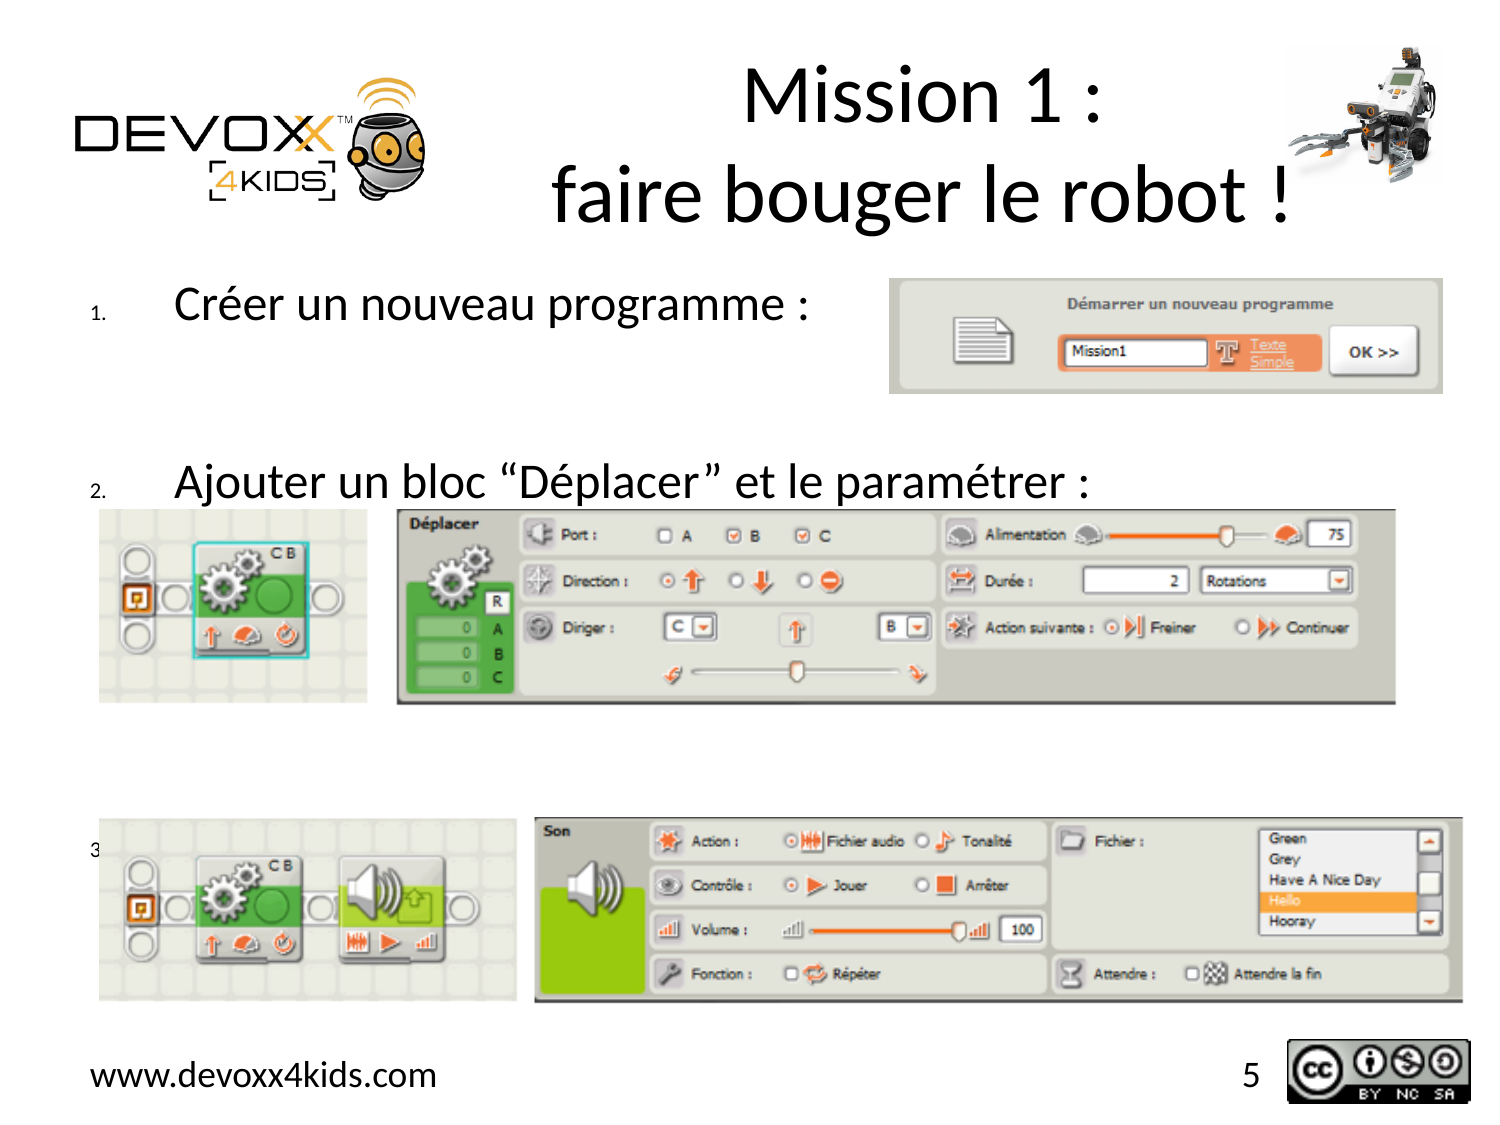

# Mission 1 : faire bouger le robot !
Créer un nouveau programme :
Ajouter un bloc “Déplacer” et le paramétrer :
Ajouter un bloc “Hello” et le paramétrer :